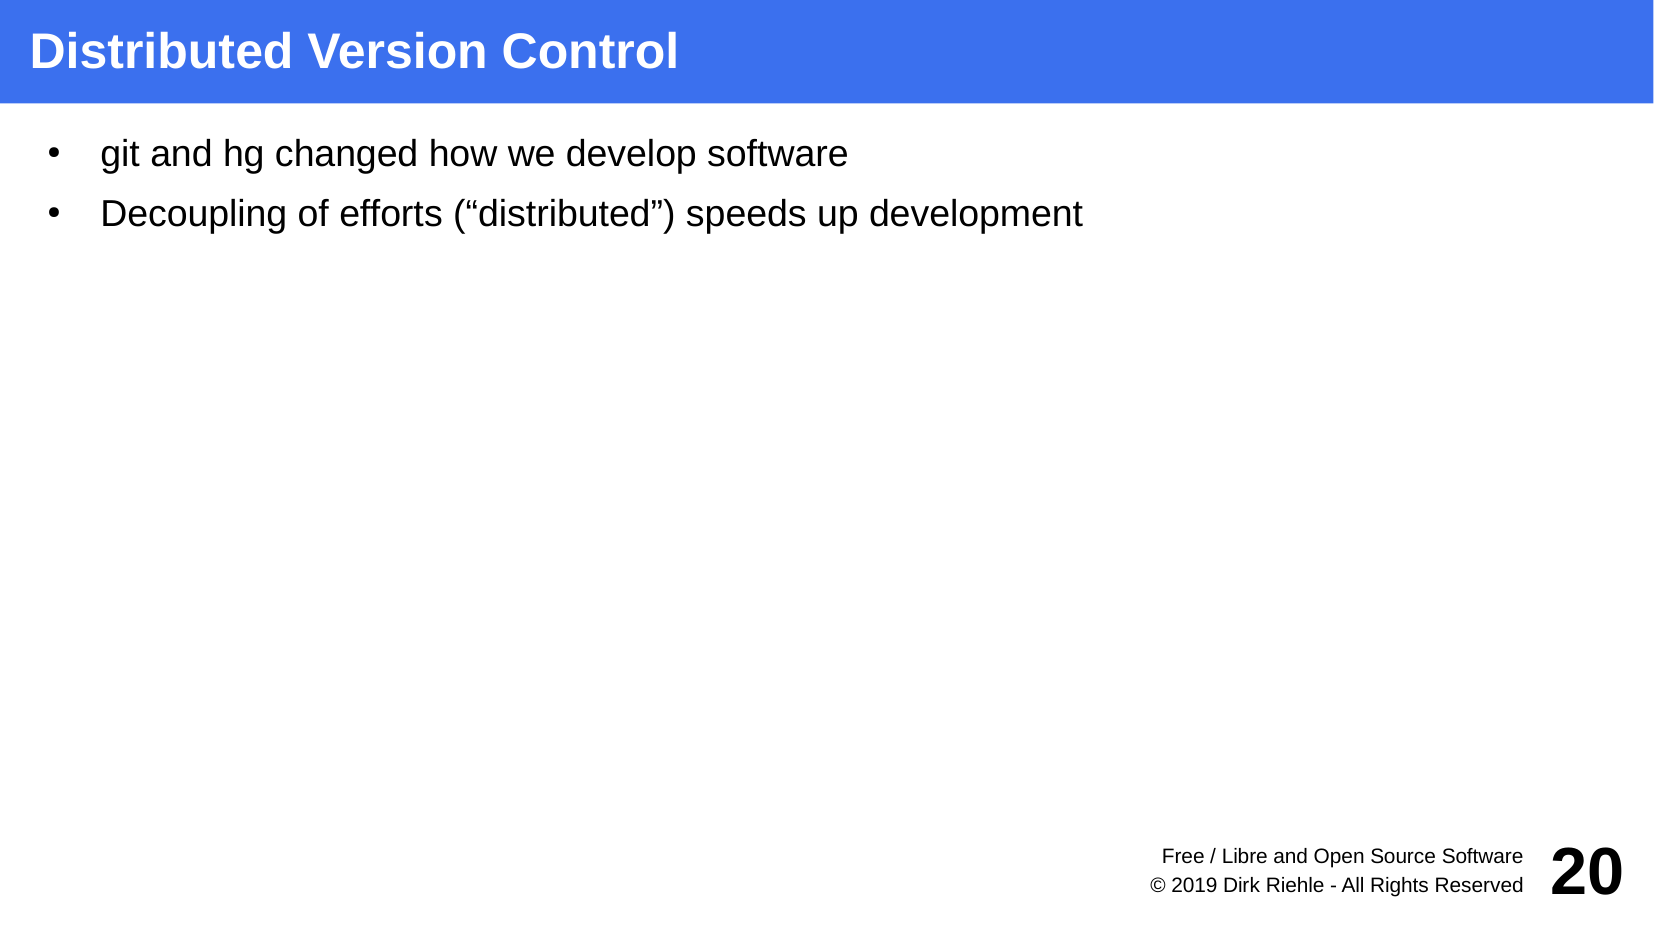

# Distributed Version Control
git and hg changed how we develop software
Decoupling of efforts (“distributed”) speeds up development
Free / Libre and Open Source Software
20
© 2019 Dirk Riehle - All Rights Reserved